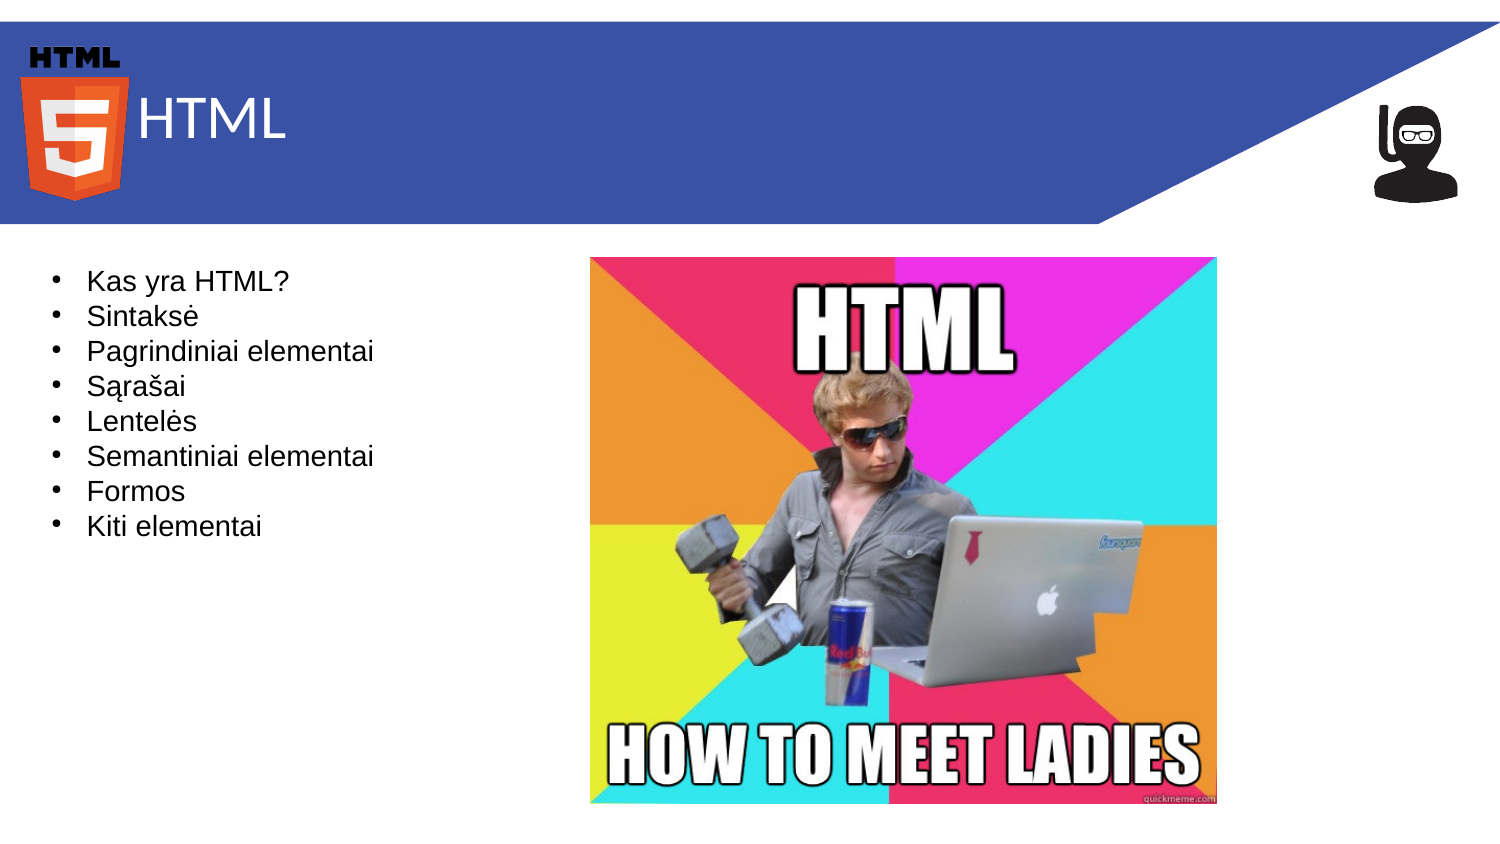

#
HTML
Kas yra HTML?
Sintaksė
Pagrindiniai elementai
Sąrašai
Lentelės
Semantiniai elementai
Formos
Kiti elementai